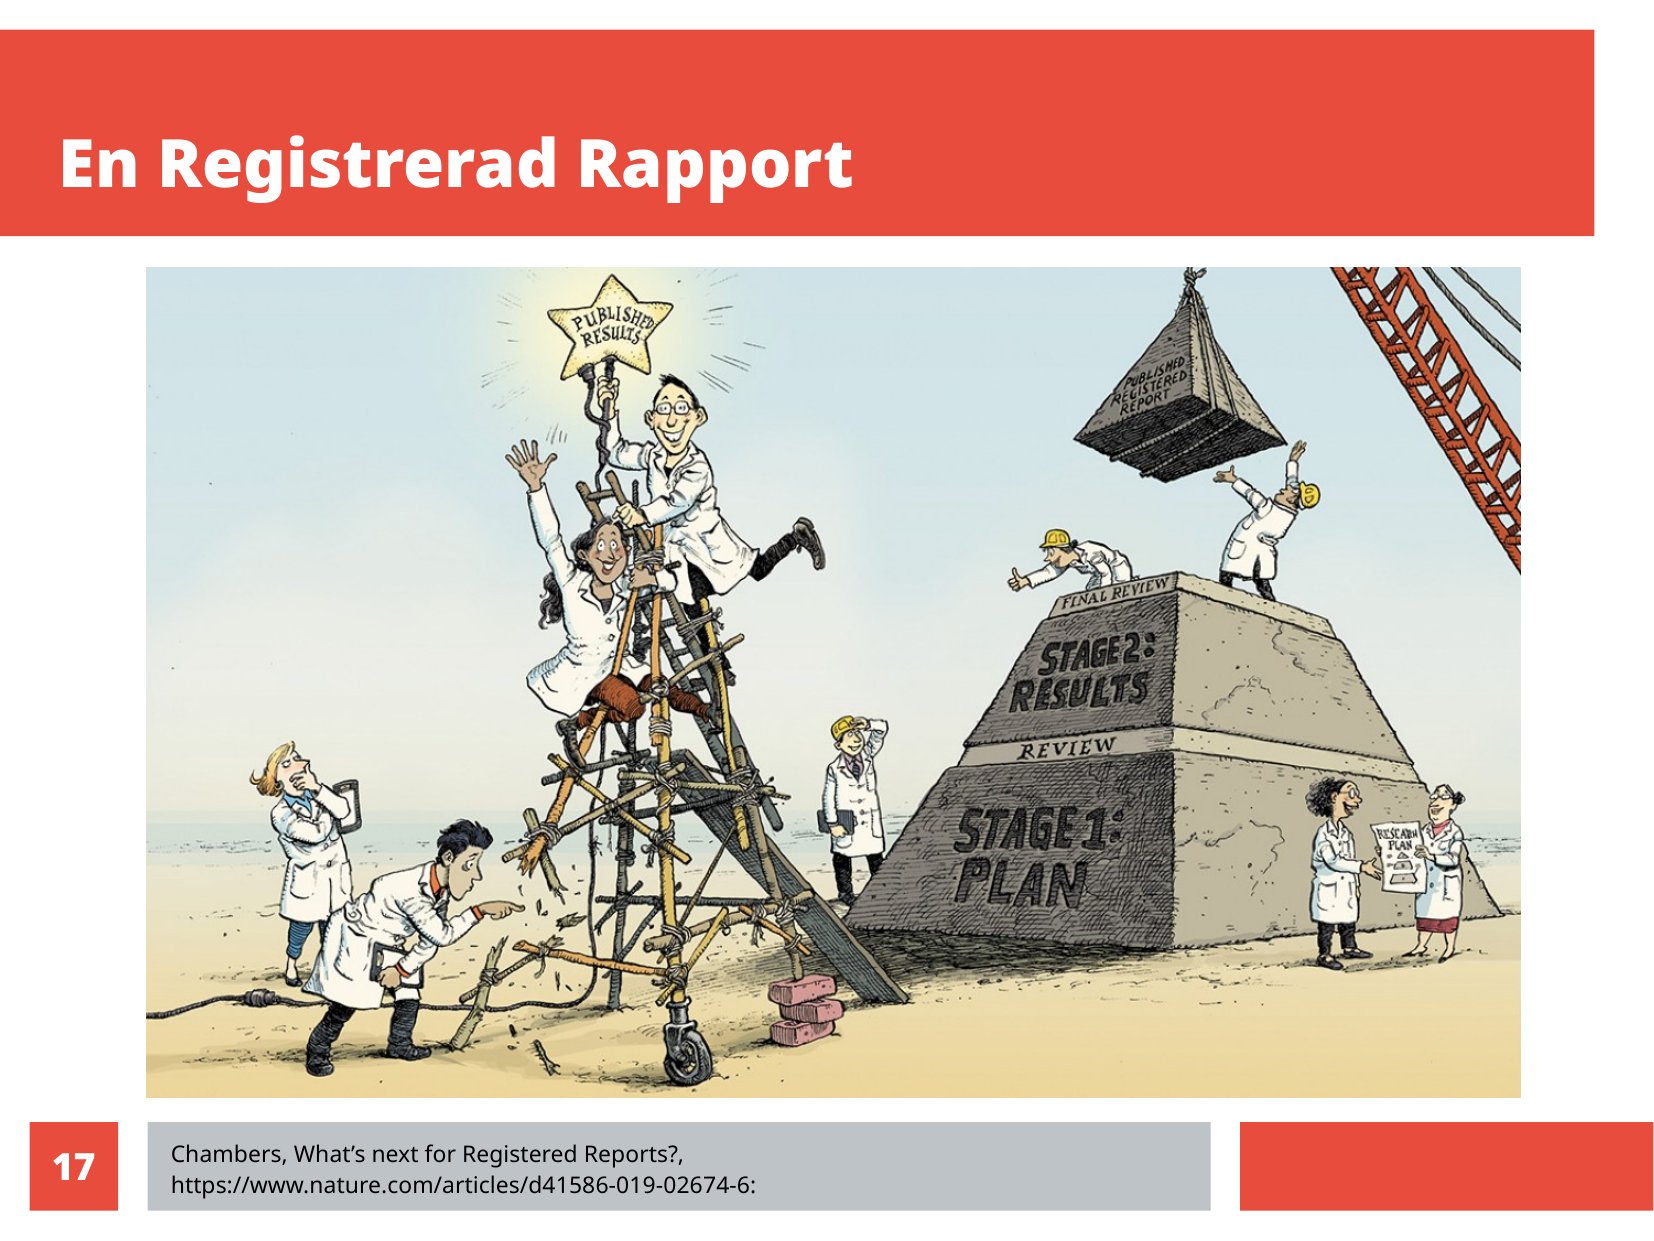

# En Registrerad Rapport
17
Chambers, What’s next for Registered Reports?,
https://www.nature.com/articles/d41586-019-02674-6: